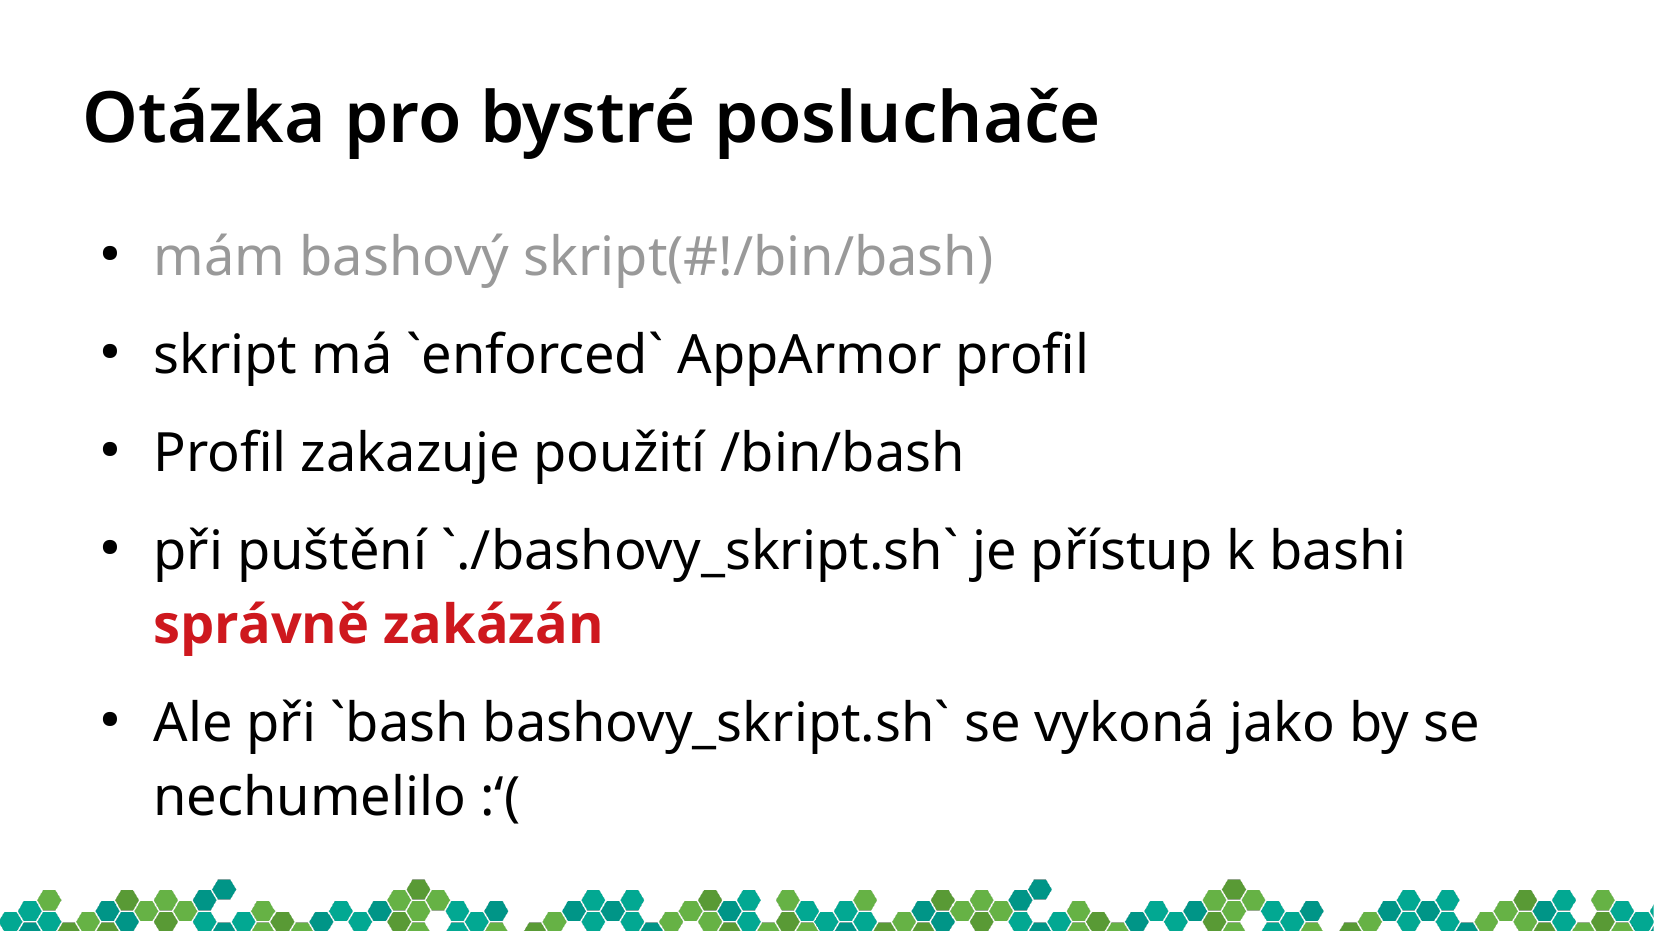

# Otázka pro bystré posluchače
mám bashový skript(#!/bin/bash)
skript má `enforced` AppArmor profil
Profil zakazuje použití /bin/bash
při puštění `./bashovy_skript.sh` je přístup k bashi správně zakázán
Ale při `bash bashovy_skript.sh` se vykoná jako by se nechumelilo :‘(